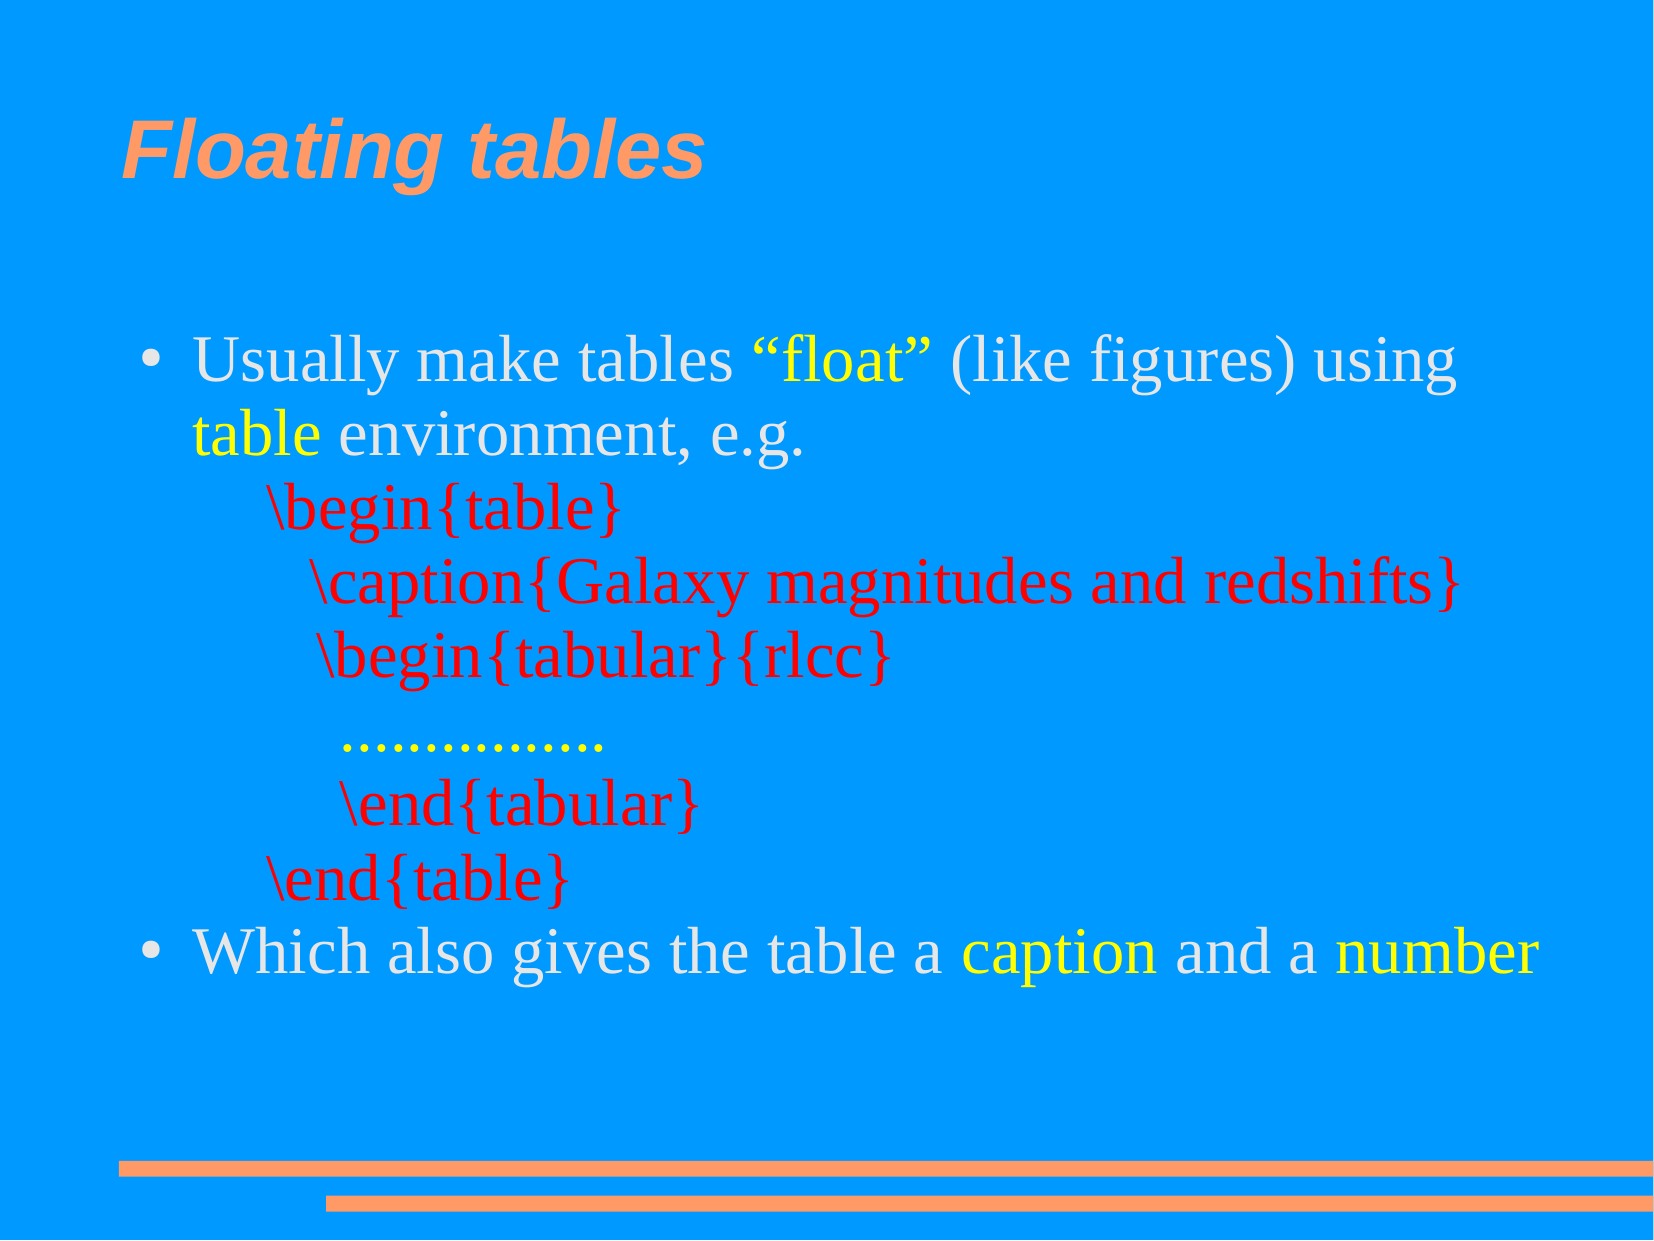

# Floating tables
Usually make tables “float” (like figures) using table environment, e.g.											\begin{table}
 \caption{Galaxy magnitudes and redshifts}		 \begin{tabular}{rlcc}											................															\end{tabular}													\end{table}
Which also gives the table a caption and a number